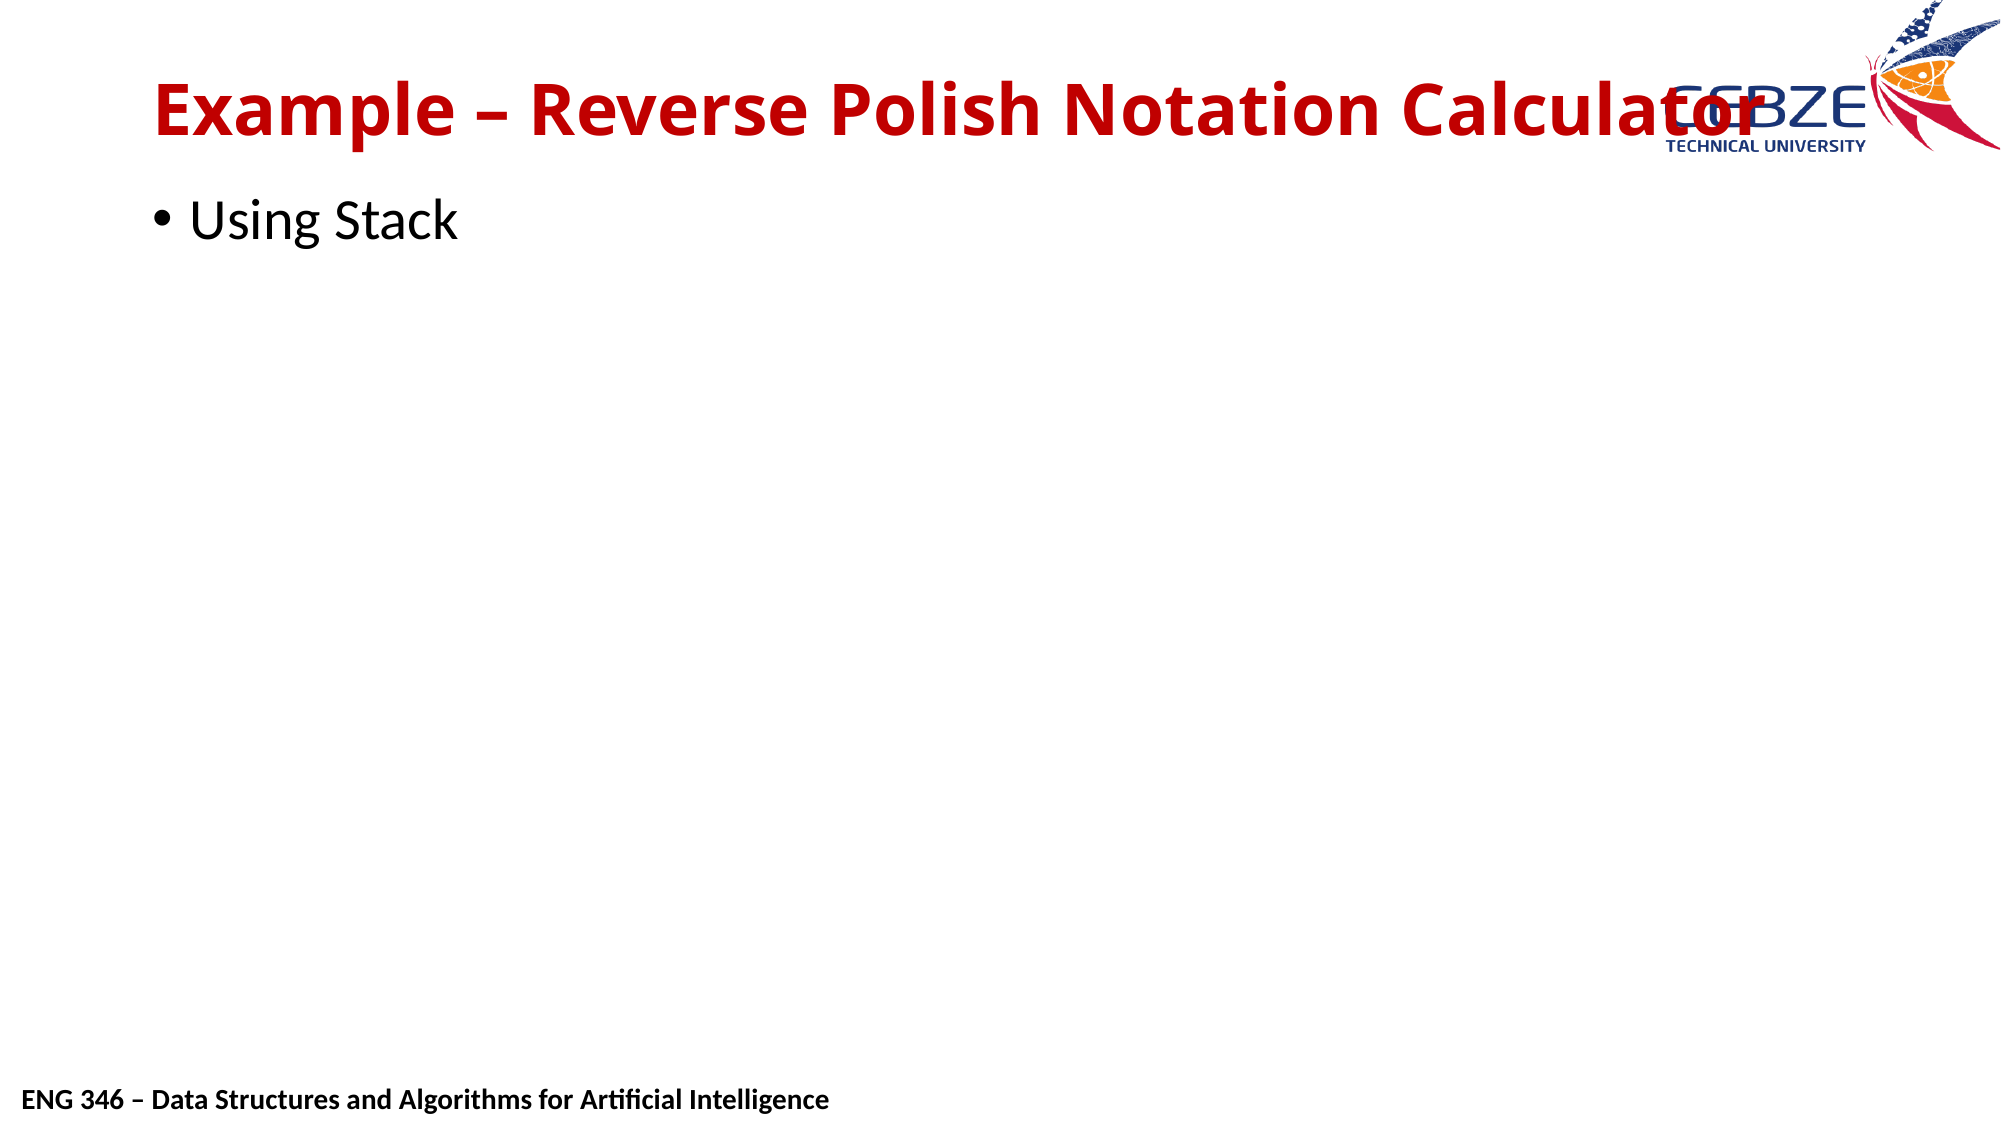

# Example – Reverse Polish Notation Calculator
Using Stack